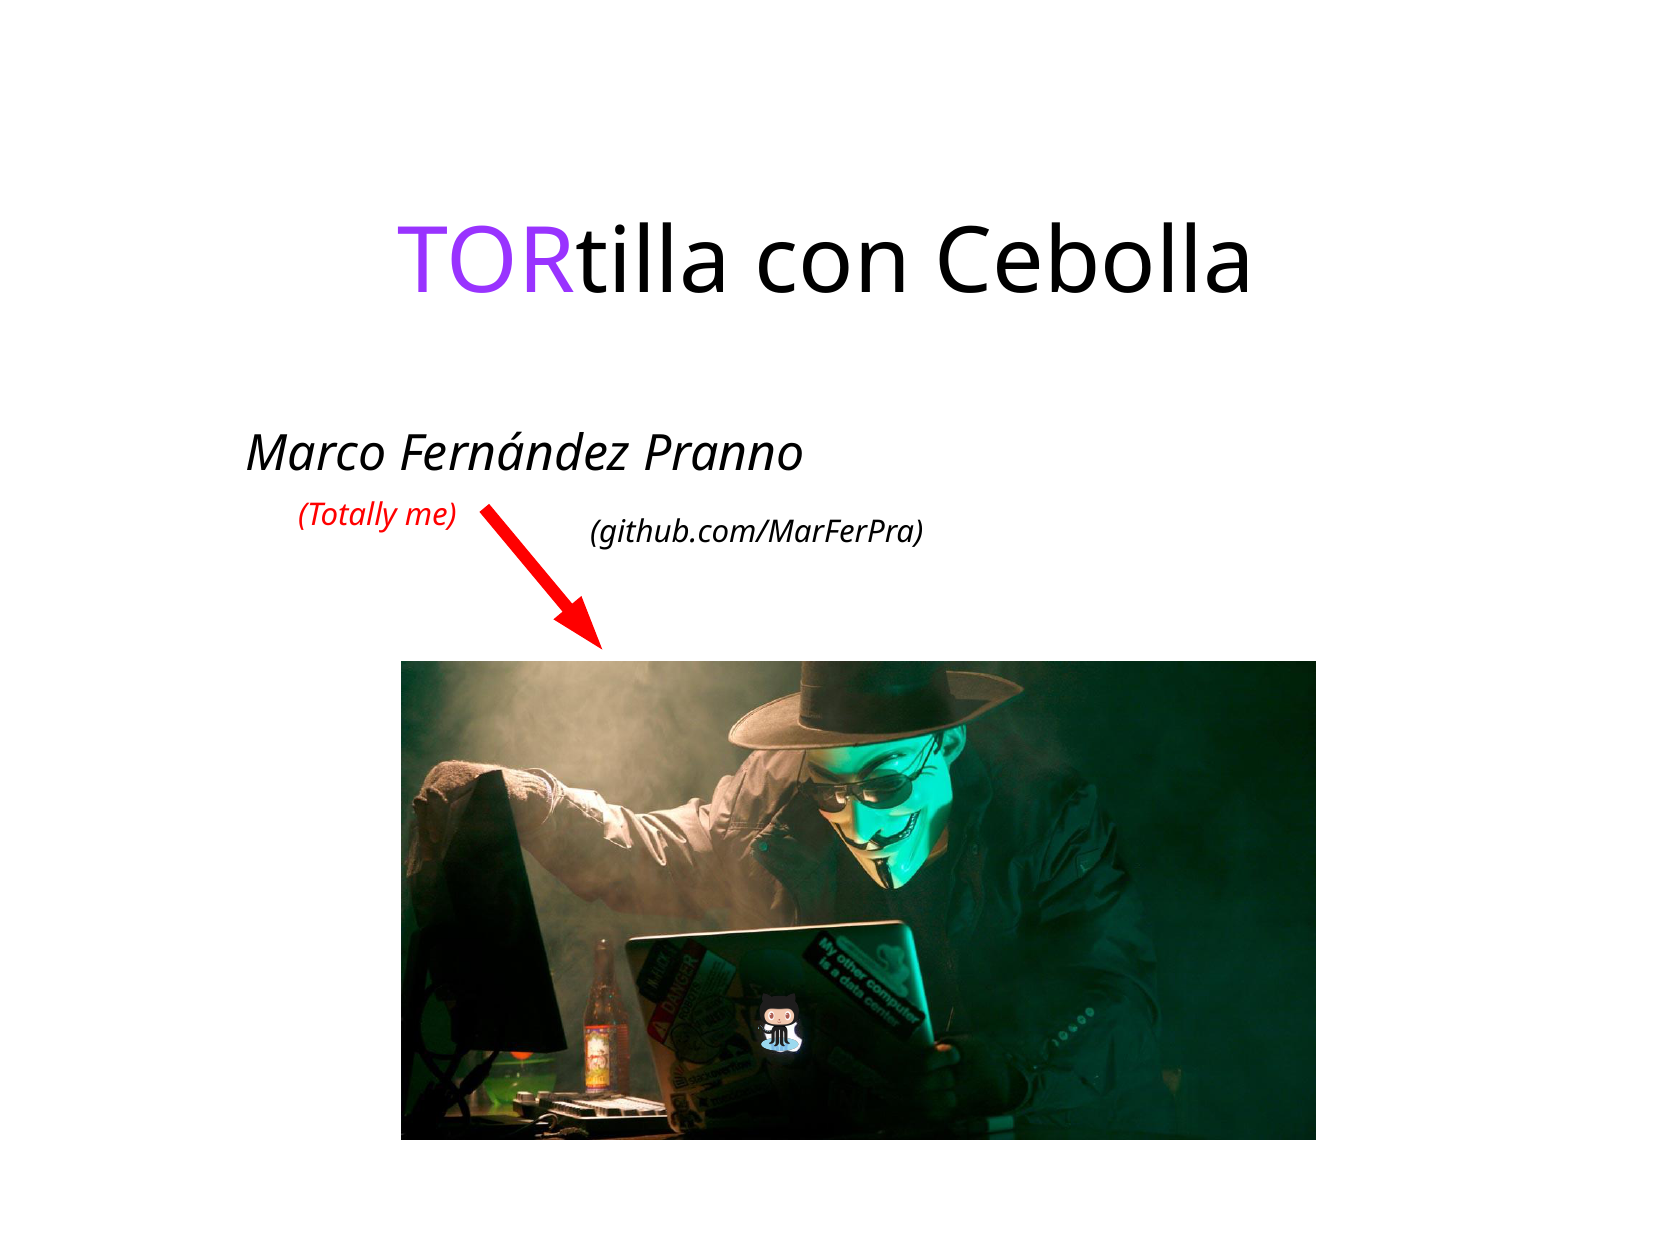

# TORtilla con Cebolla
Marco Fernández Pranno
(Totally me)
(github.com/MarFerPra)